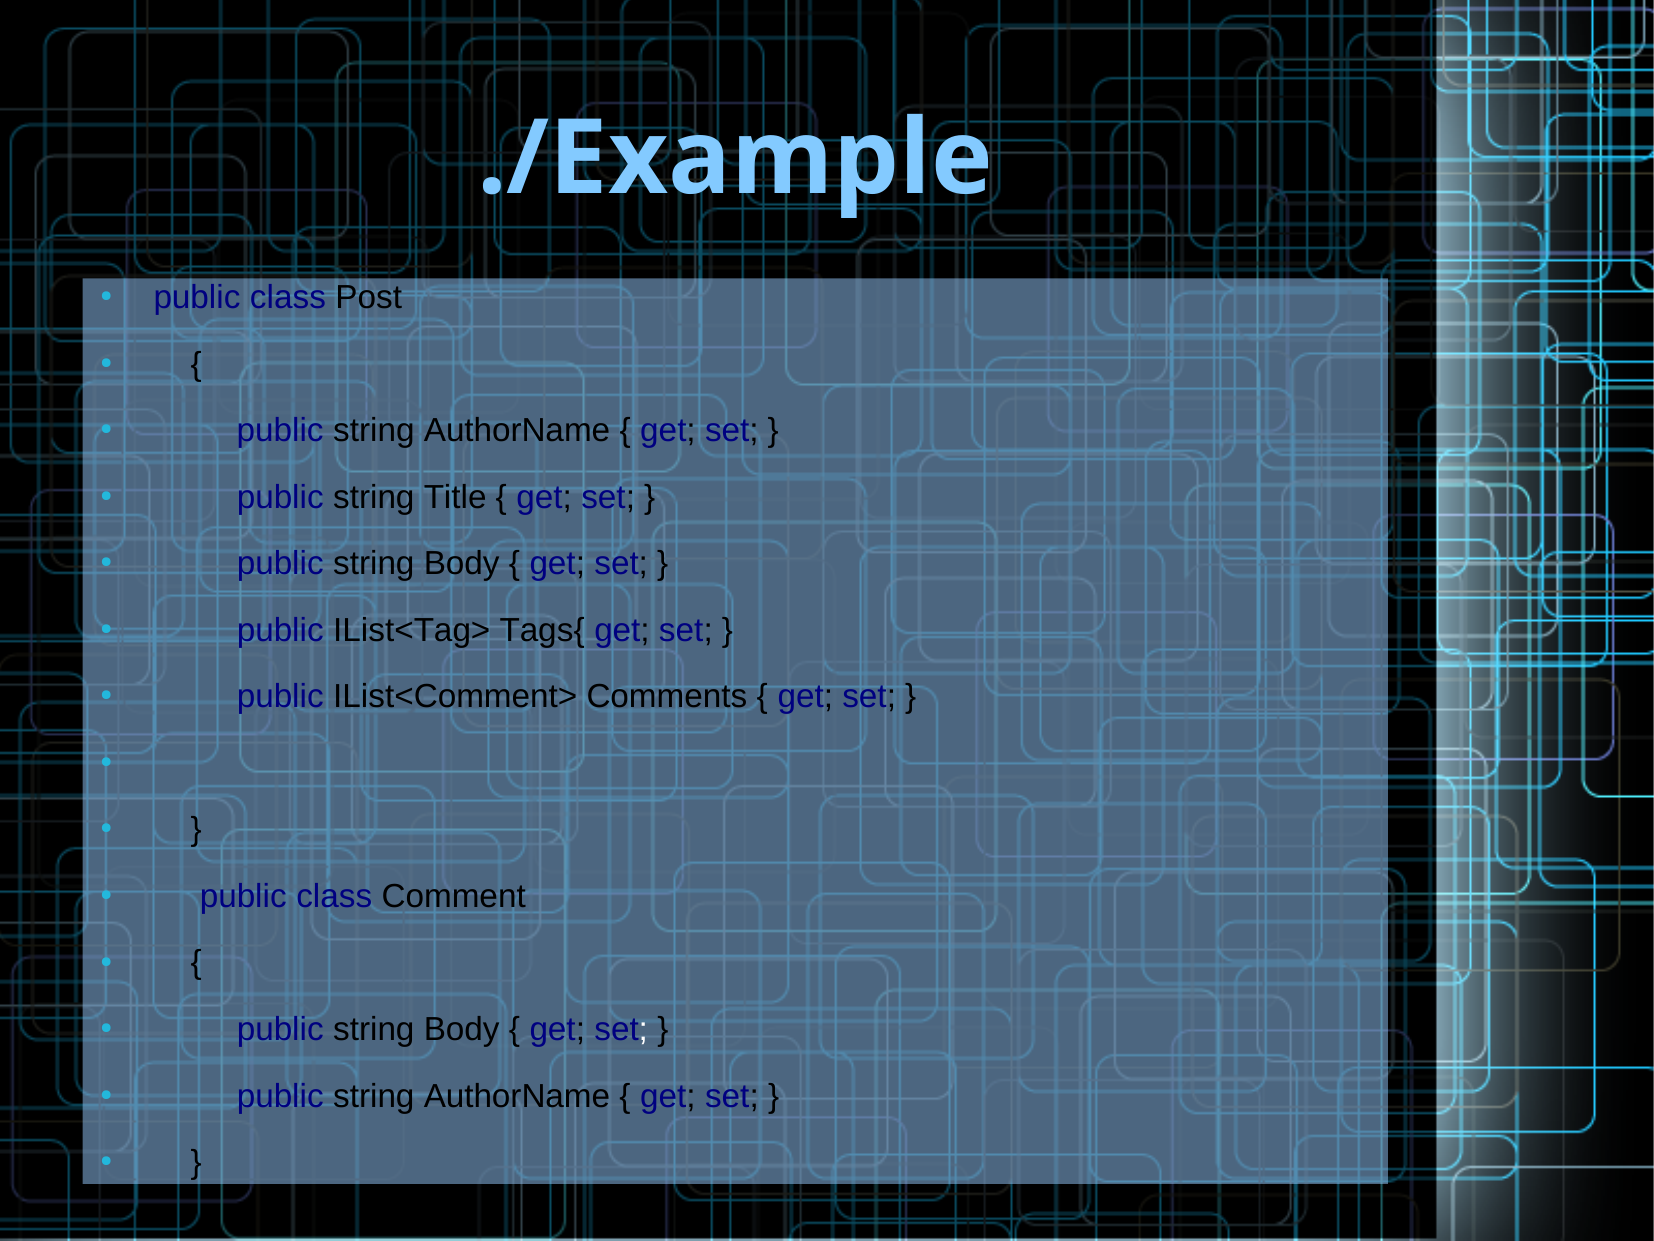

# ./Example
public class Post
 {
 public string AuthorName { get; set; }
 public string Title { get; set; }
 public string Body { get; set; }
 public IList<Tag> Tags{ get; set; }
 public IList<Comment> Comments { get; set; }
 }
 public class Comment
 {
 public string Body { get; set; }
 public string AuthorName { get; set; }
 }